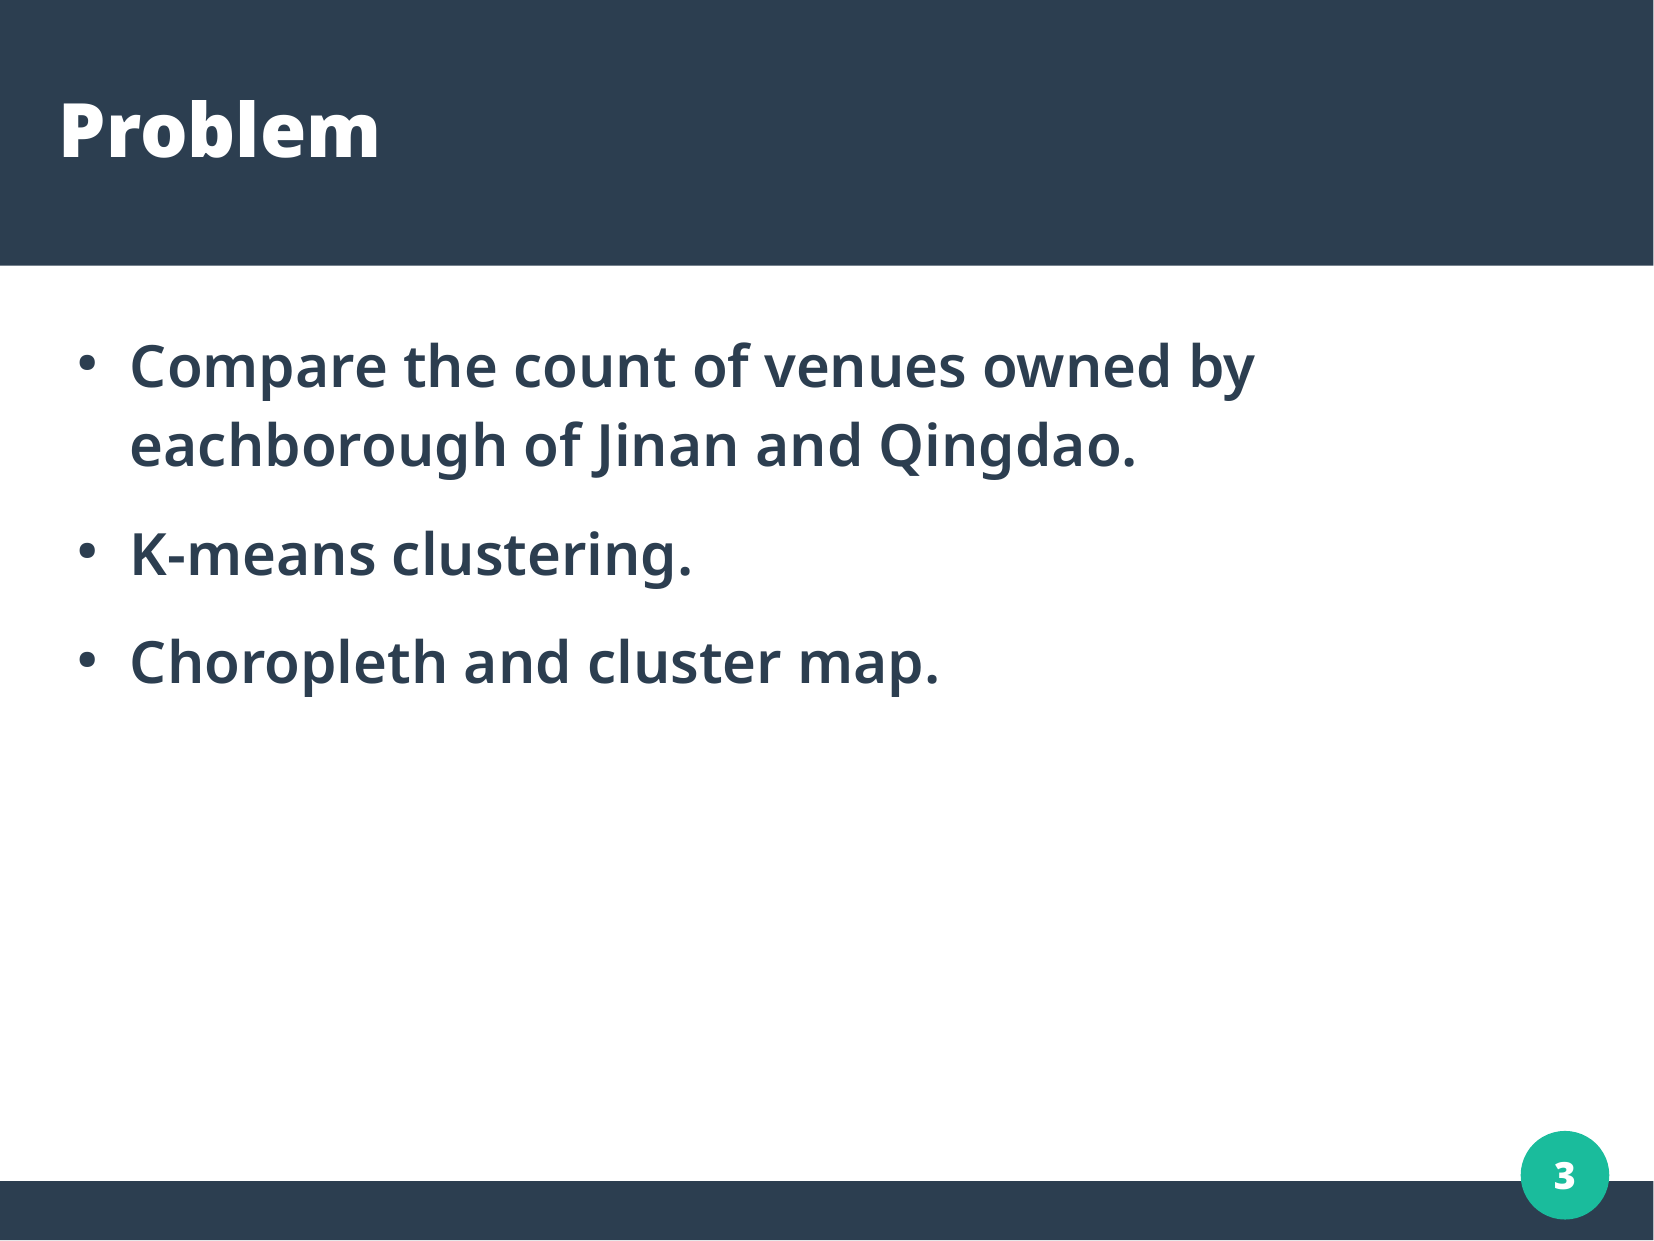

# Problem
Compare the count of venues owned by eachborough of Jinan and Qingdao.
K-means clustering.
Choropleth and cluster map.
3